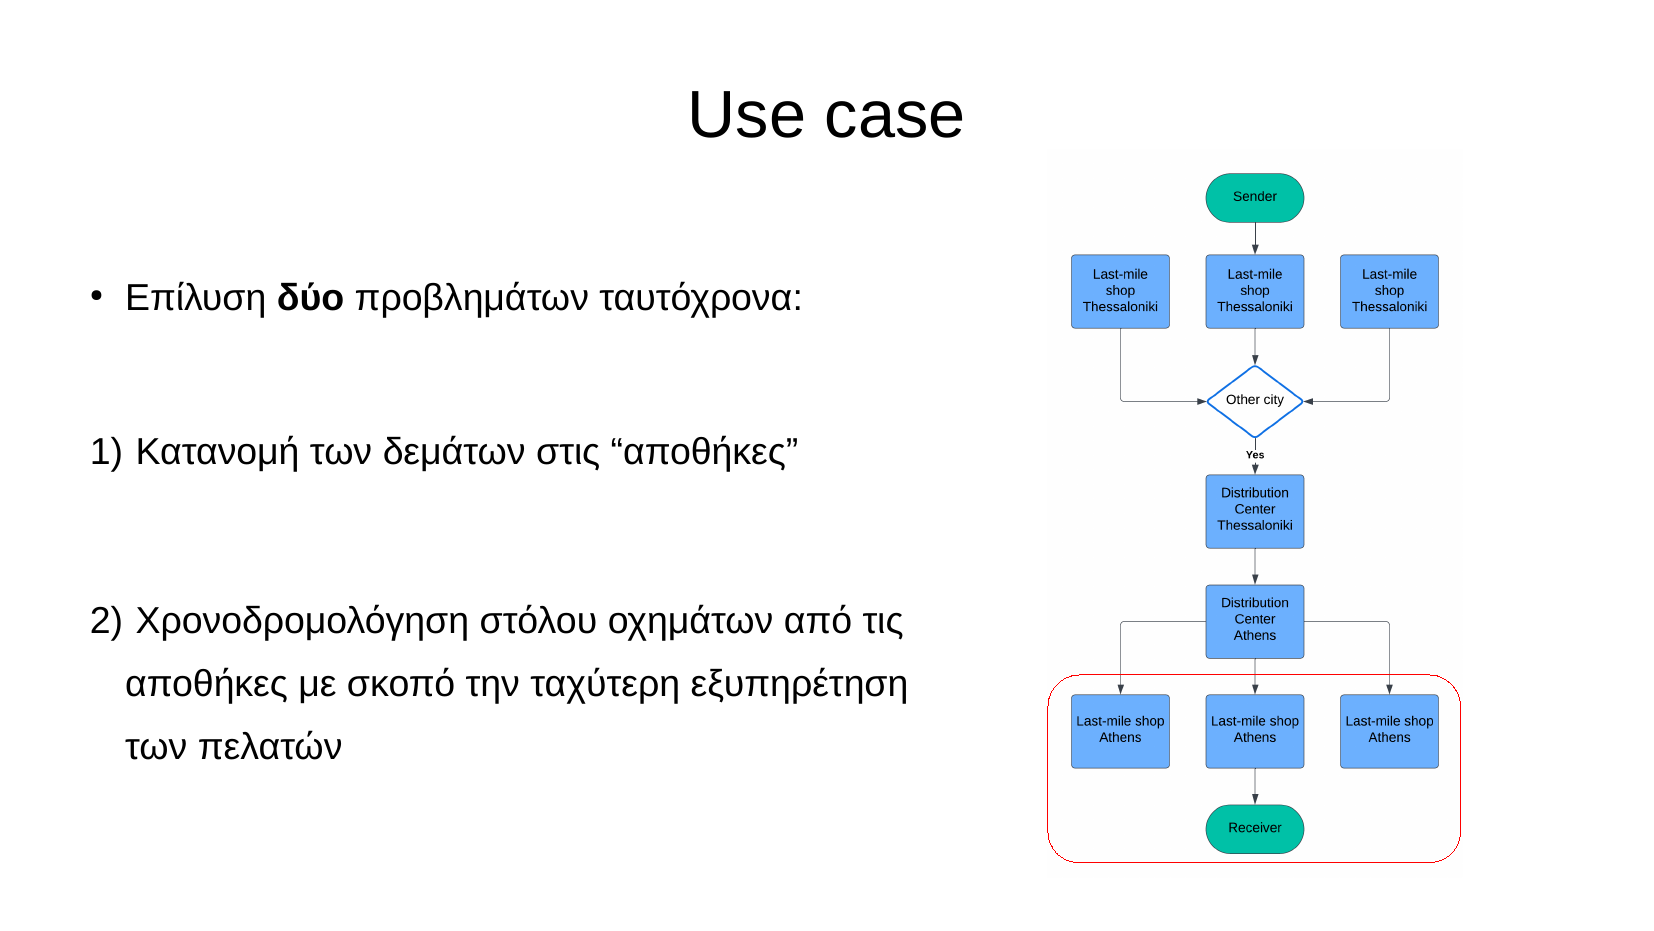

# Use case
Επίλυση δύο προβλημάτων ταυτόχρονα:
 Κατανομή των δεμάτων στις “αποθήκες”
 Χρονοδρομολόγηση στόλου οχημάτων από τις αποθήκες με σκοπό την ταχύτερη εξυπηρέτηση των πελατών